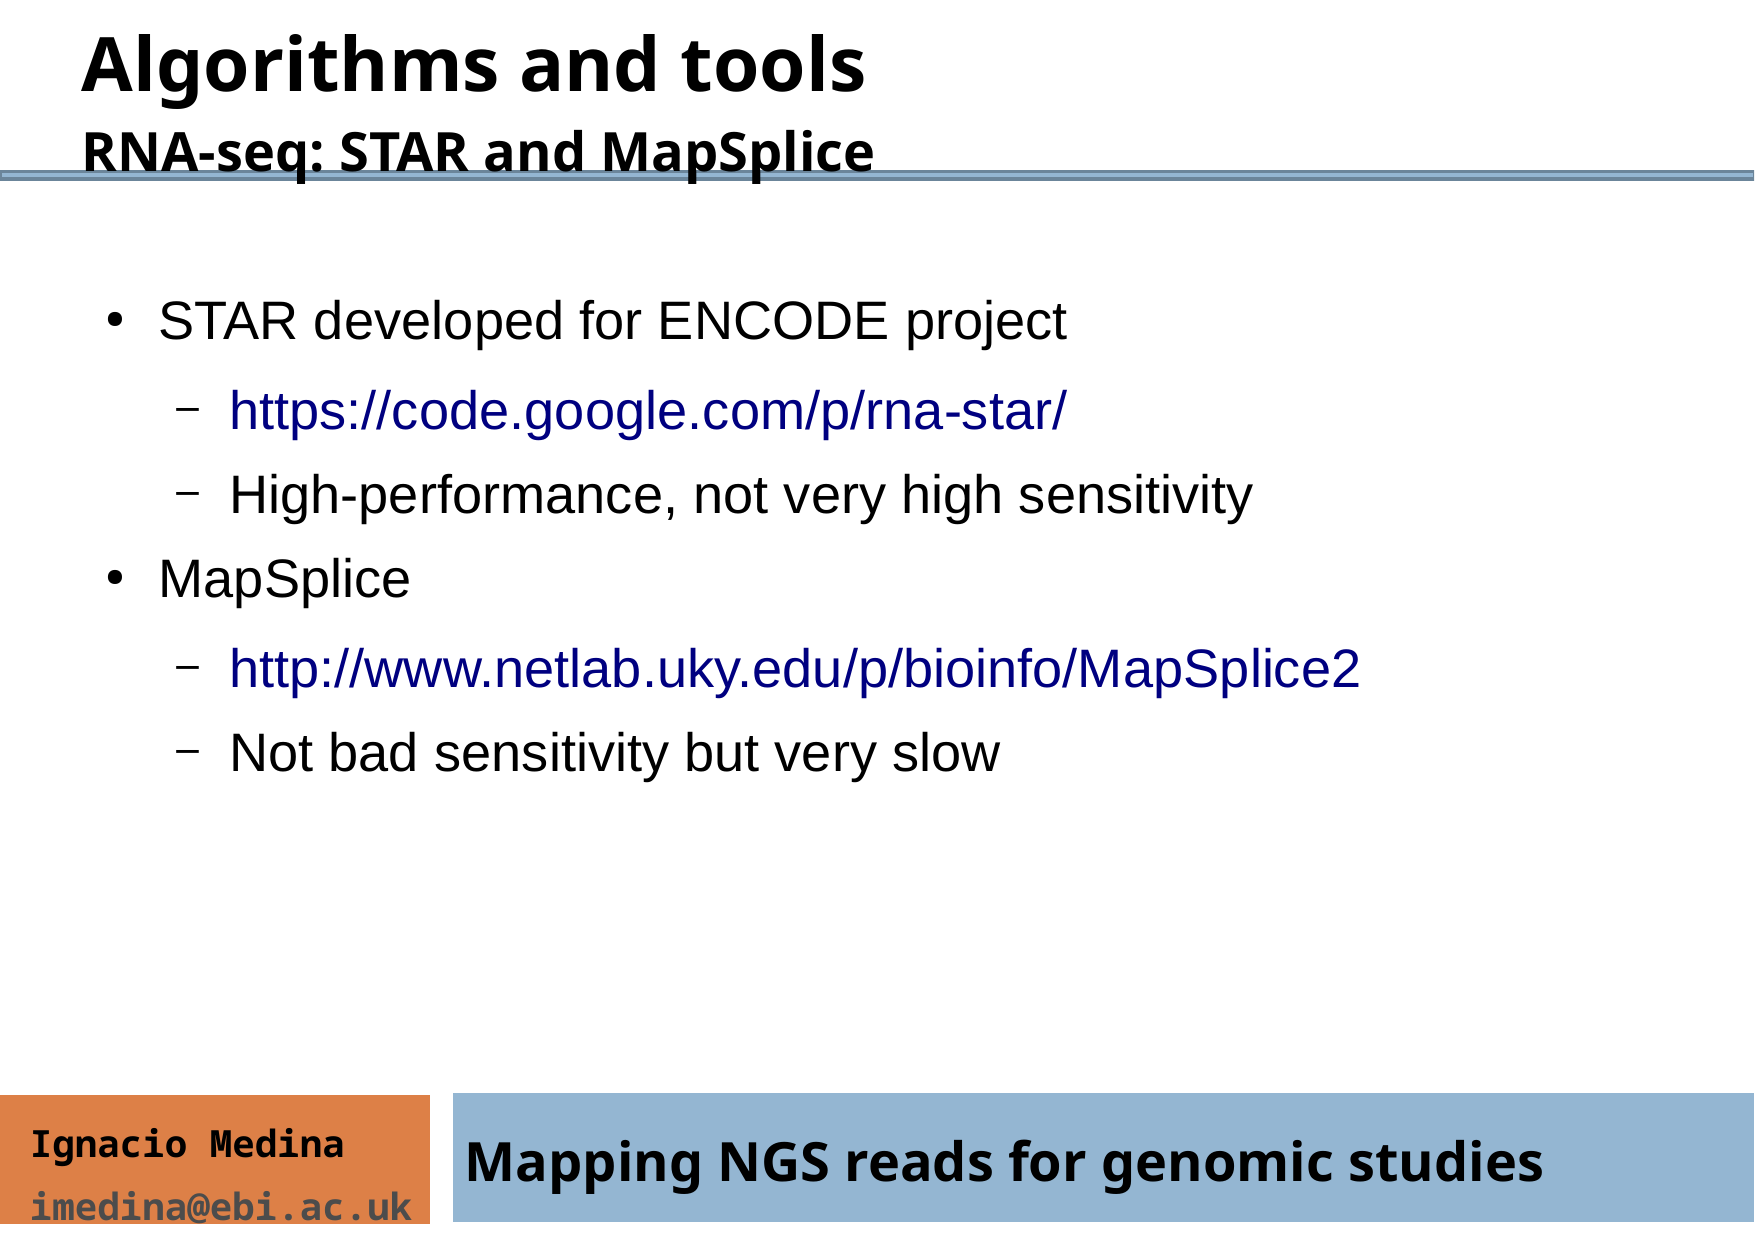

Algorithms and tools
RNA-seq: STAR and MapSplice
# STAR developed for ENCODE project
https://code.google.com/p/rna-star/
High-performance, not very high sensitivity
MapSplice
http://www.netlab.uky.edu/p/bioinfo/MapSplice2
Not bad sensitivity but very slow
Ignacio Medina
imedina@ebi.ac.uk
Mapping NGS reads for genomic studies